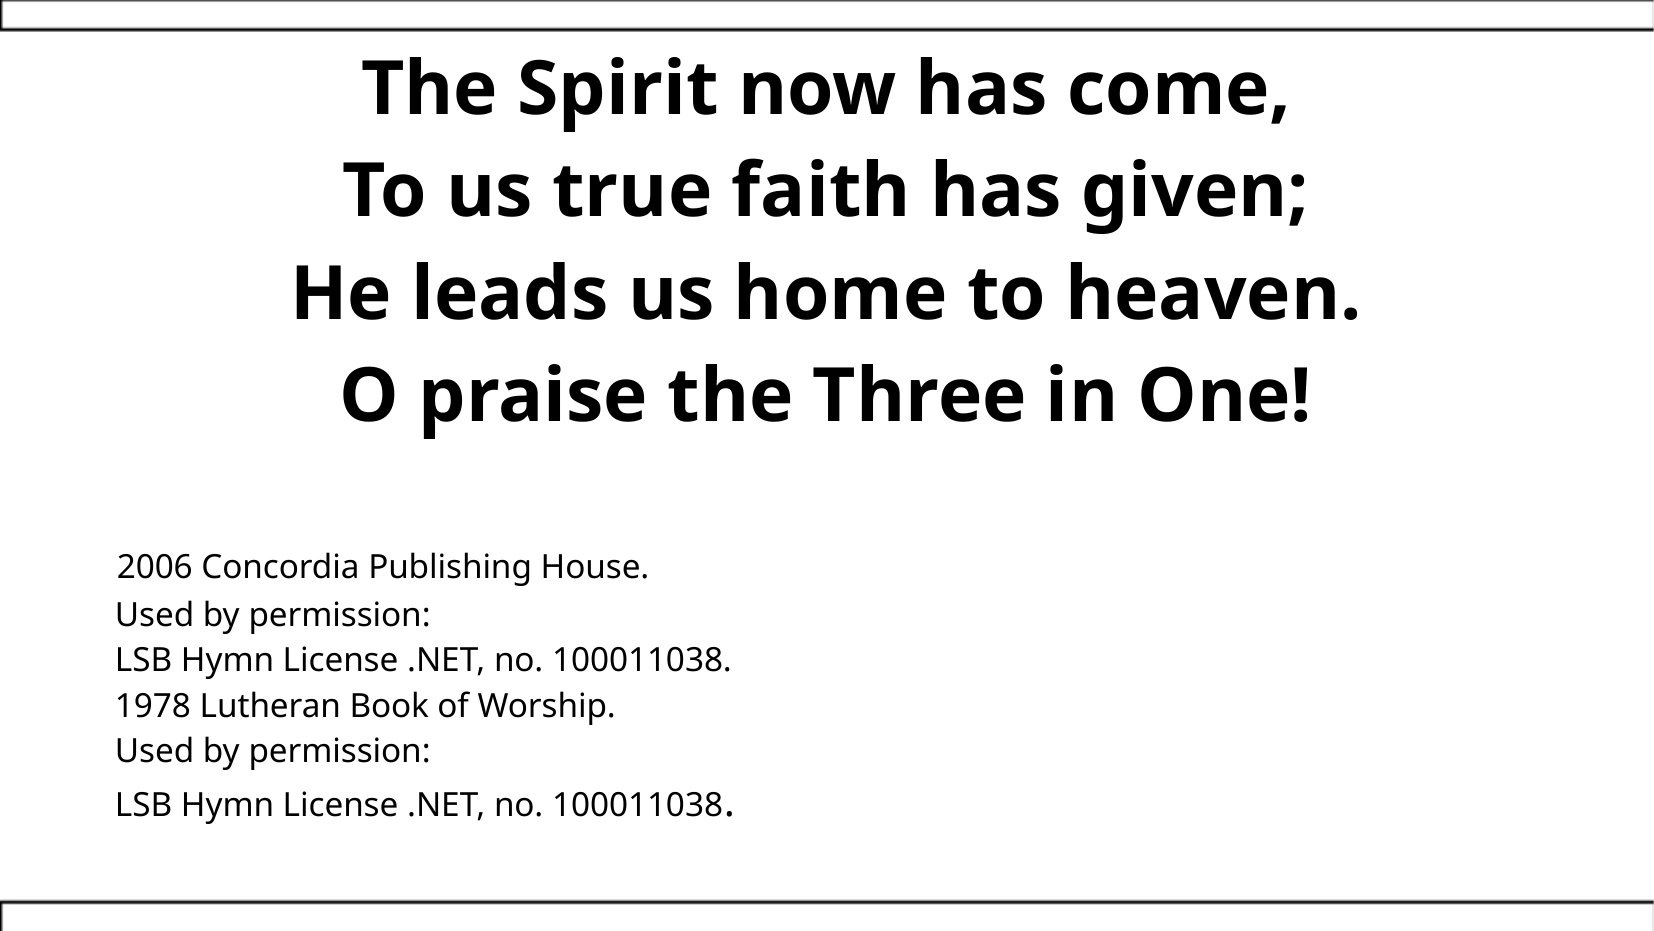

The Spirit now has come,
To us true faith has given;
He leads us home to heaven.
O praise the Three in One!
 2006 Concordia Publishing House.
 Used by permission:
 LSB Hymn License .NET, no. 100011038.
 1978 Lutheran Book of Worship.
 Used by permission:
 LSB Hymn License .NET, no. 100011038.